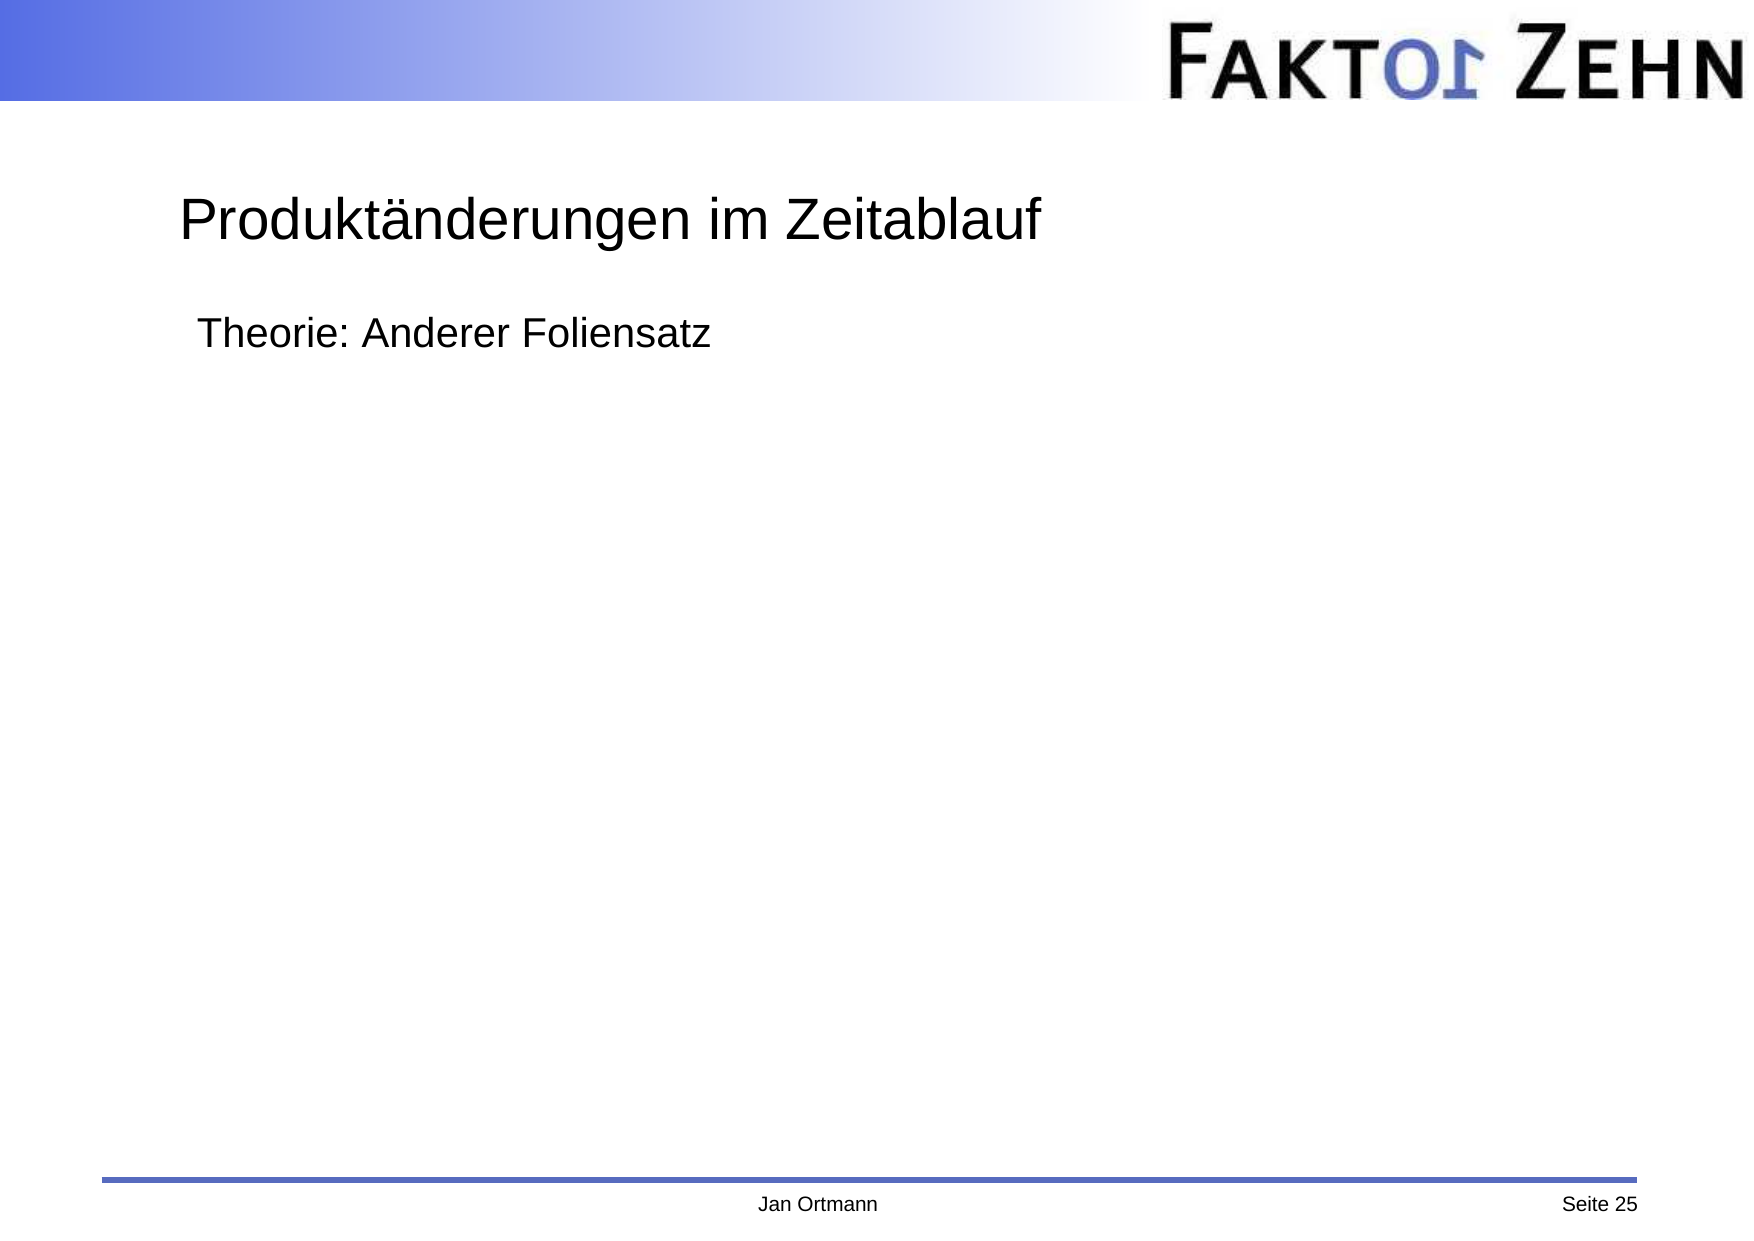

# Produktänderungen im Zeitablauf
Theorie: Anderer Foliensatz